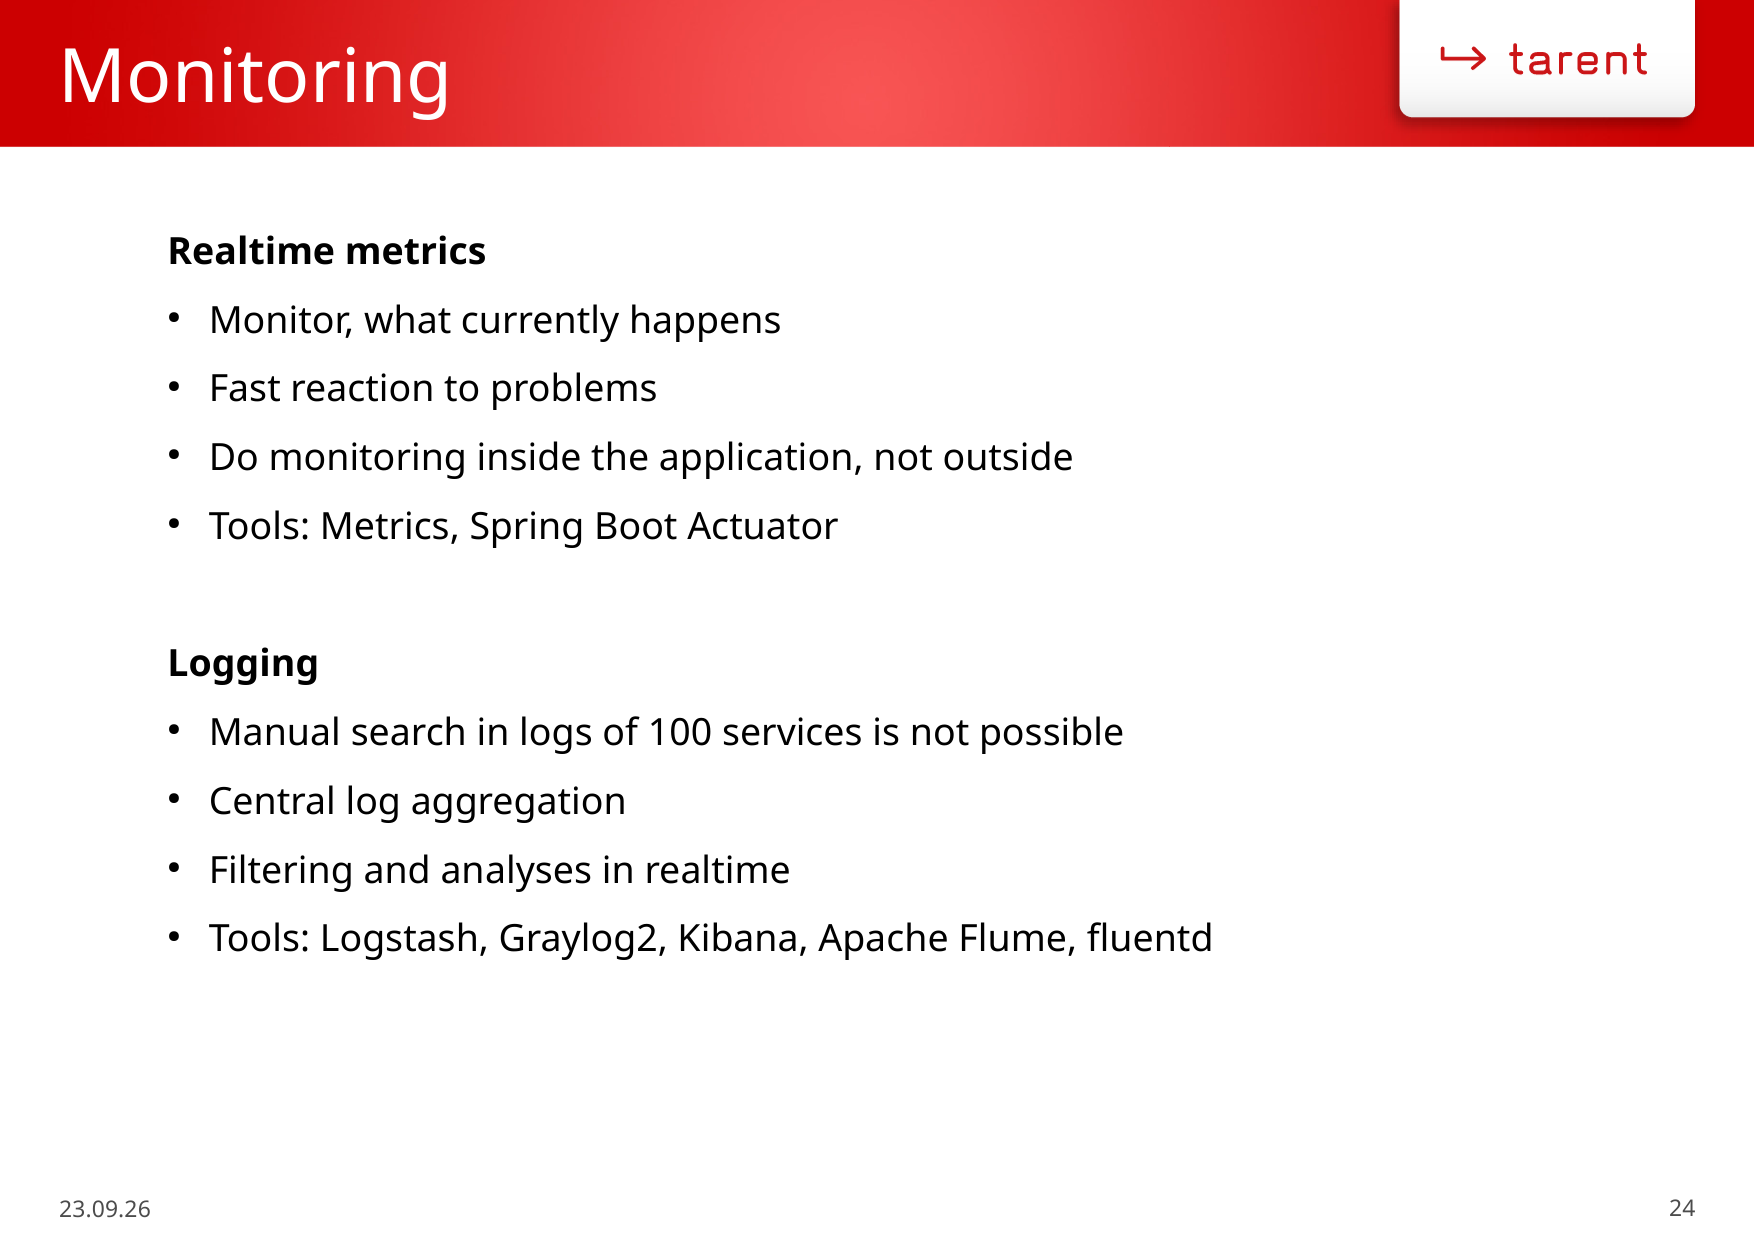

# Monitoring
Realtime metrics
Monitor, what currently happens
Fast reaction to problems
Do monitoring inside the application, not outside
Tools: Metrics, Spring Boot Actuator
Logging
Manual search in logs of 100 services is not possible
Central log aggregation
Filtering and analyses in realtime
Tools: Logstash, Graylog2, Kibana, Apache Flume, fluentd